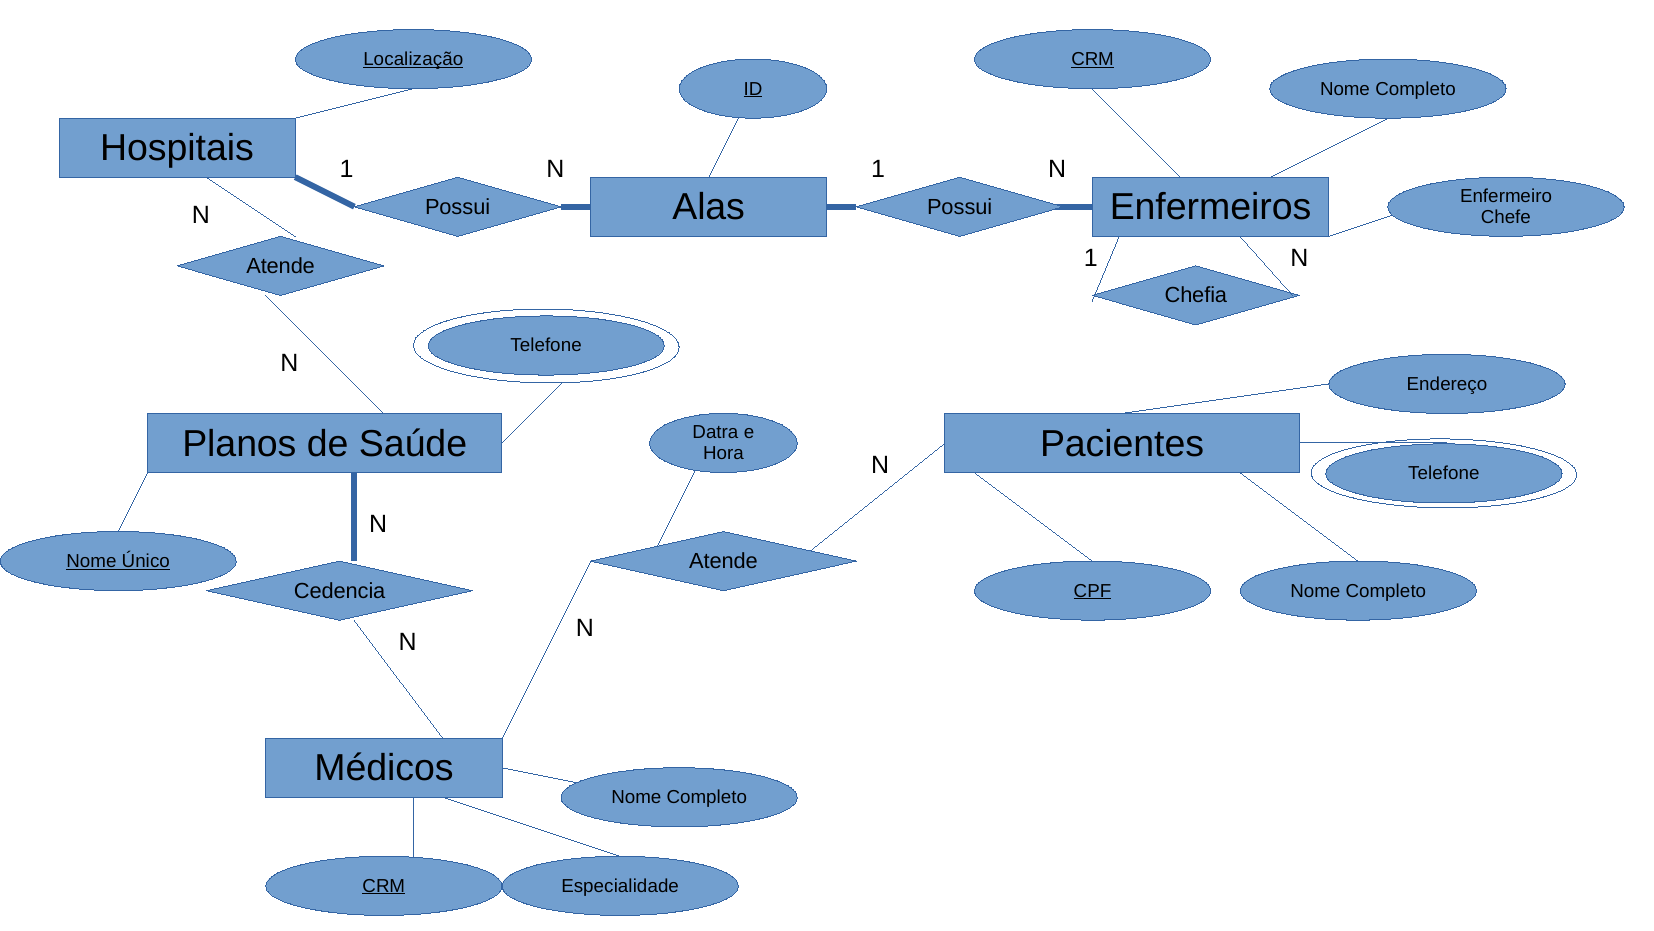

Localização
CRM
ID
Nome Completo
Nome Completo
Hospitais
1
N
1
N
Possui
Alas
Possui
Enfermeiros
Enfermeiros
Enfermeiro Chefe
N
Atende
1
N
Chefia
Telefone
N
Nome Completo
Endereço
Planos de Saúde
Datra e Hora
Pacientes
N
Nome Completo
Telefone
N
Nome Único
Atende
Nome Completo
CPF
Nome Completo
Nome Completo
Cedencia
N
N
Médicos
Nome Completo
CRM
Nome Completo
Especialidade